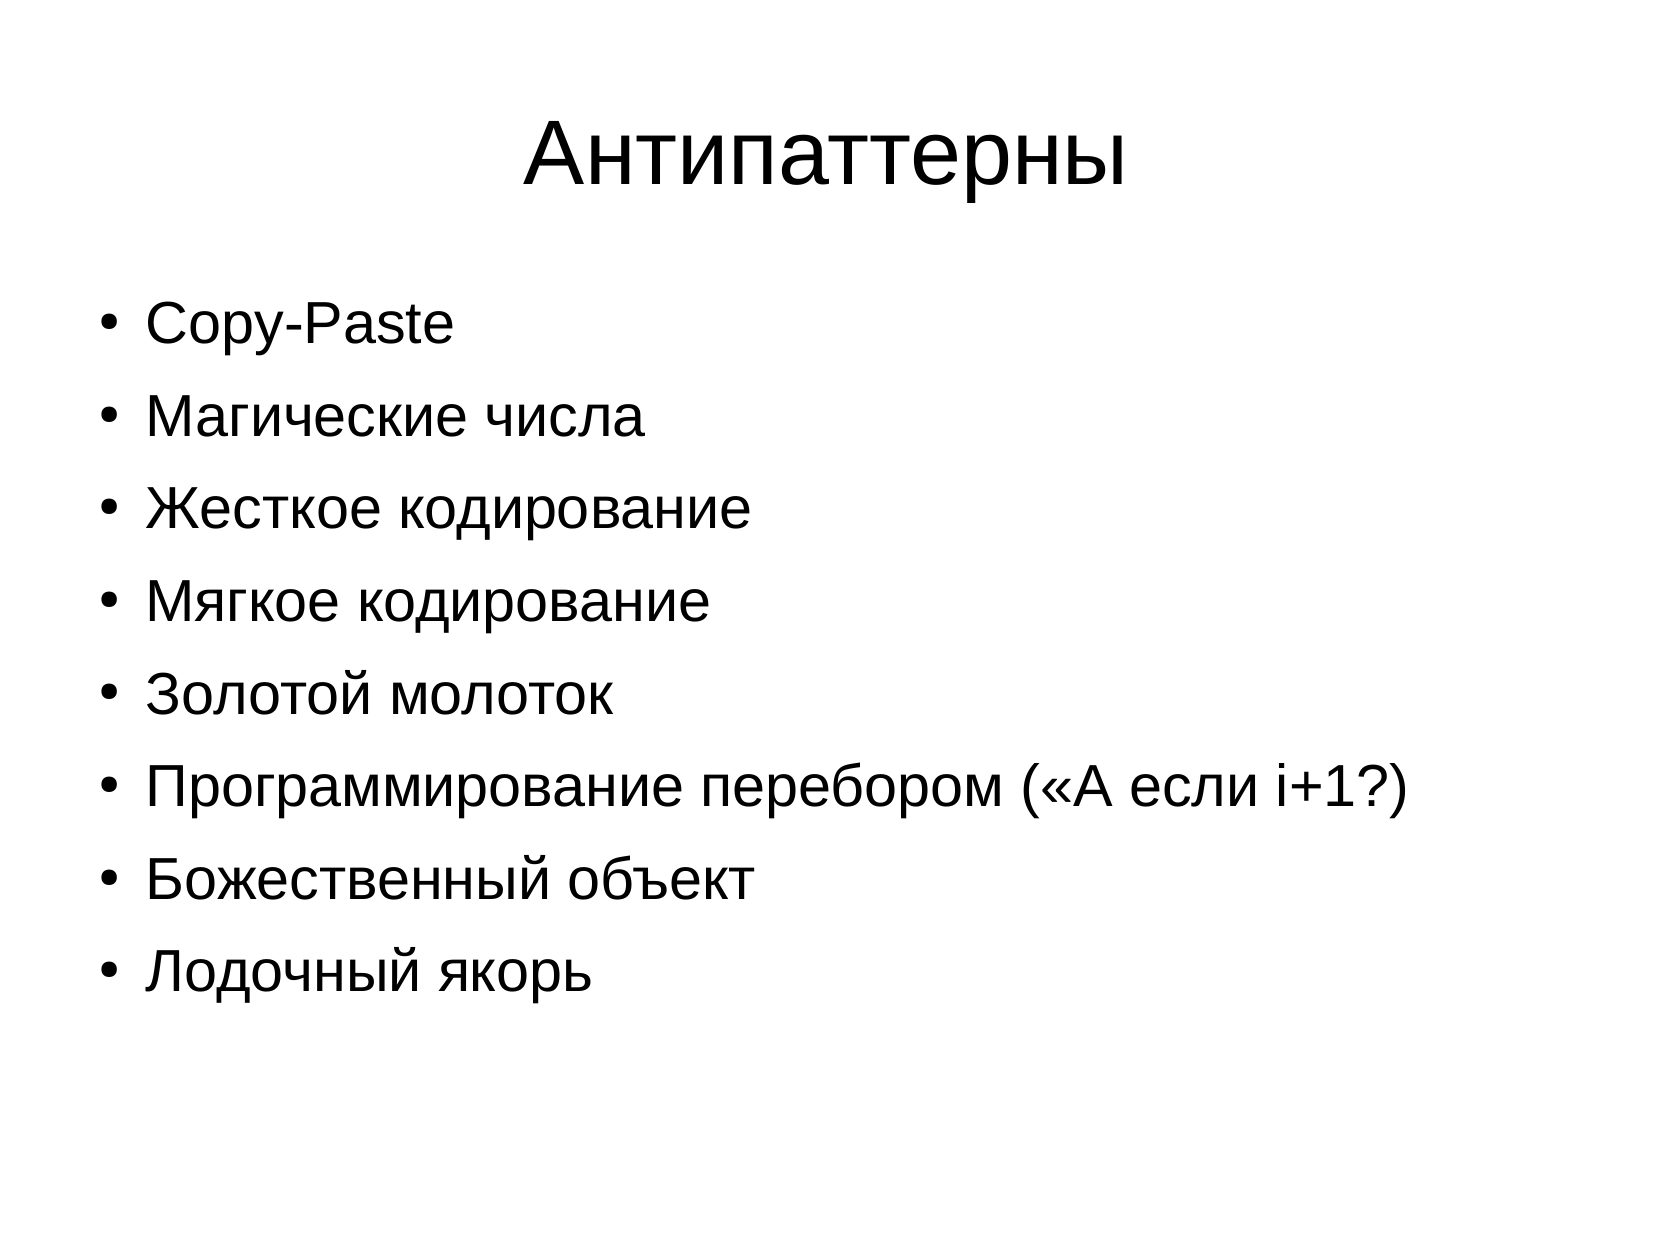

# Антипаттерны
Copy-Paste
Магические числа
Жесткое кодирование
Мягкое кодирование
Золотой молоток
Программирование перебором («А если i+1?)
Божественный объект
Лодочный якорь